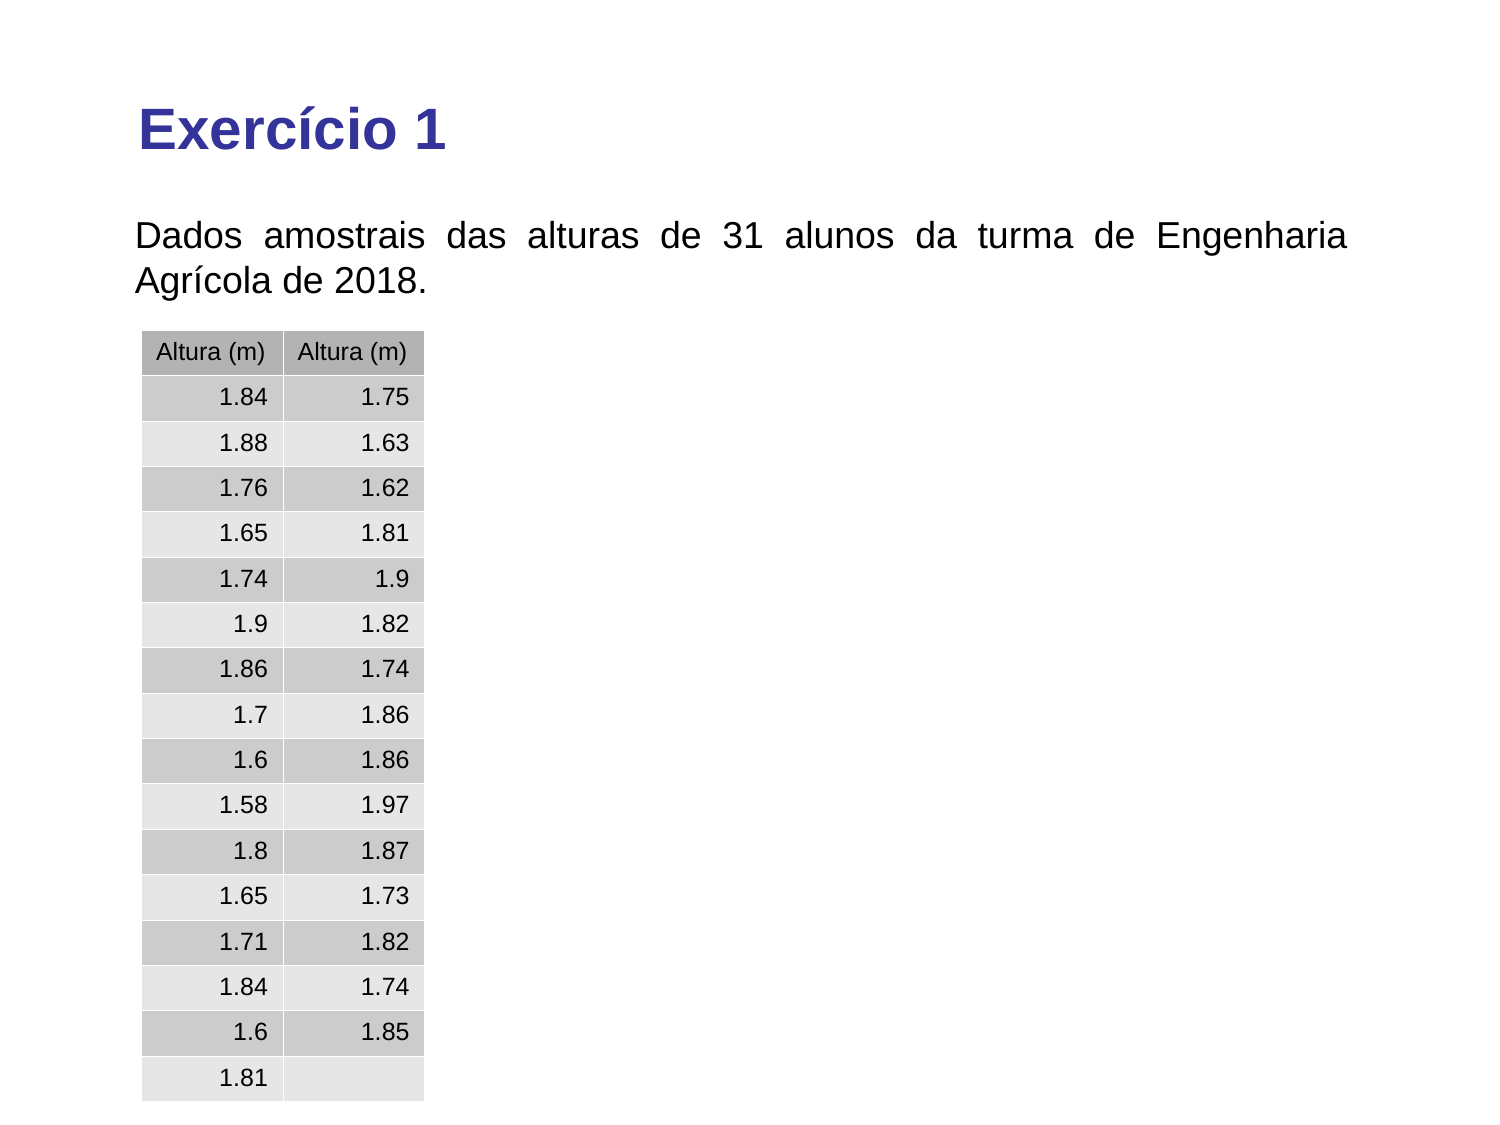

Exercício 1
Dados amostrais das alturas de 31 alunos da turma de Engenharia Agrícola de 2018.
| Altura (m) | Altura (m) |
| --- | --- |
| 1.84 | 1.75 |
| 1.88 | 1.63 |
| 1.76 | 1.62 |
| 1.65 | 1.81 |
| 1.74 | 1.9 |
| 1.9 | 1.82 |
| 1.86 | 1.74 |
| 1.7 | 1.86 |
| 1.6 | 1.86 |
| 1.58 | 1.97 |
| 1.8 | 1.87 |
| 1.65 | 1.73 |
| 1.71 | 1.82 |
| 1.84 | 1.74 |
| 1.6 | 1.85 |
| 1.81 | |